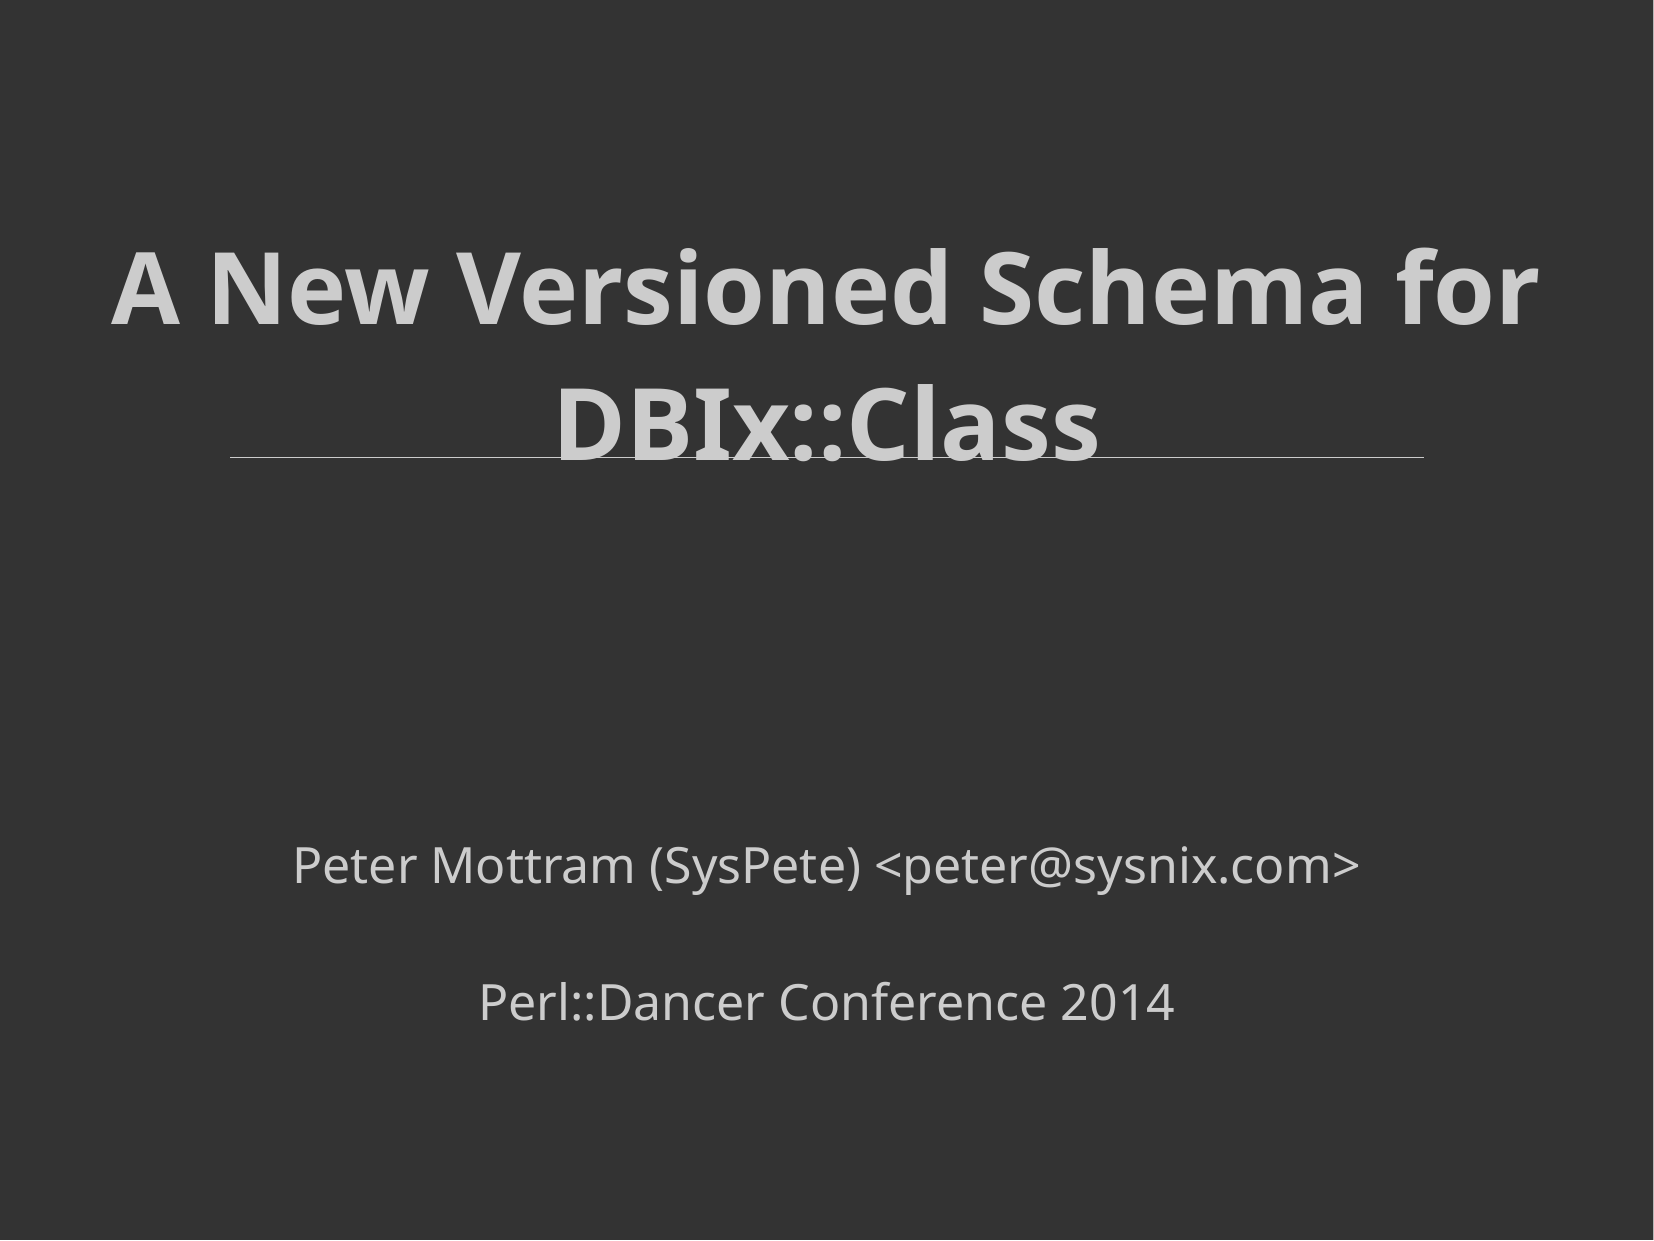

# A New Versioned Schema for DBIx::Class
Peter Mottram (SysPete) <peter@sysnix.com>
Perl::Dancer Conference 2014